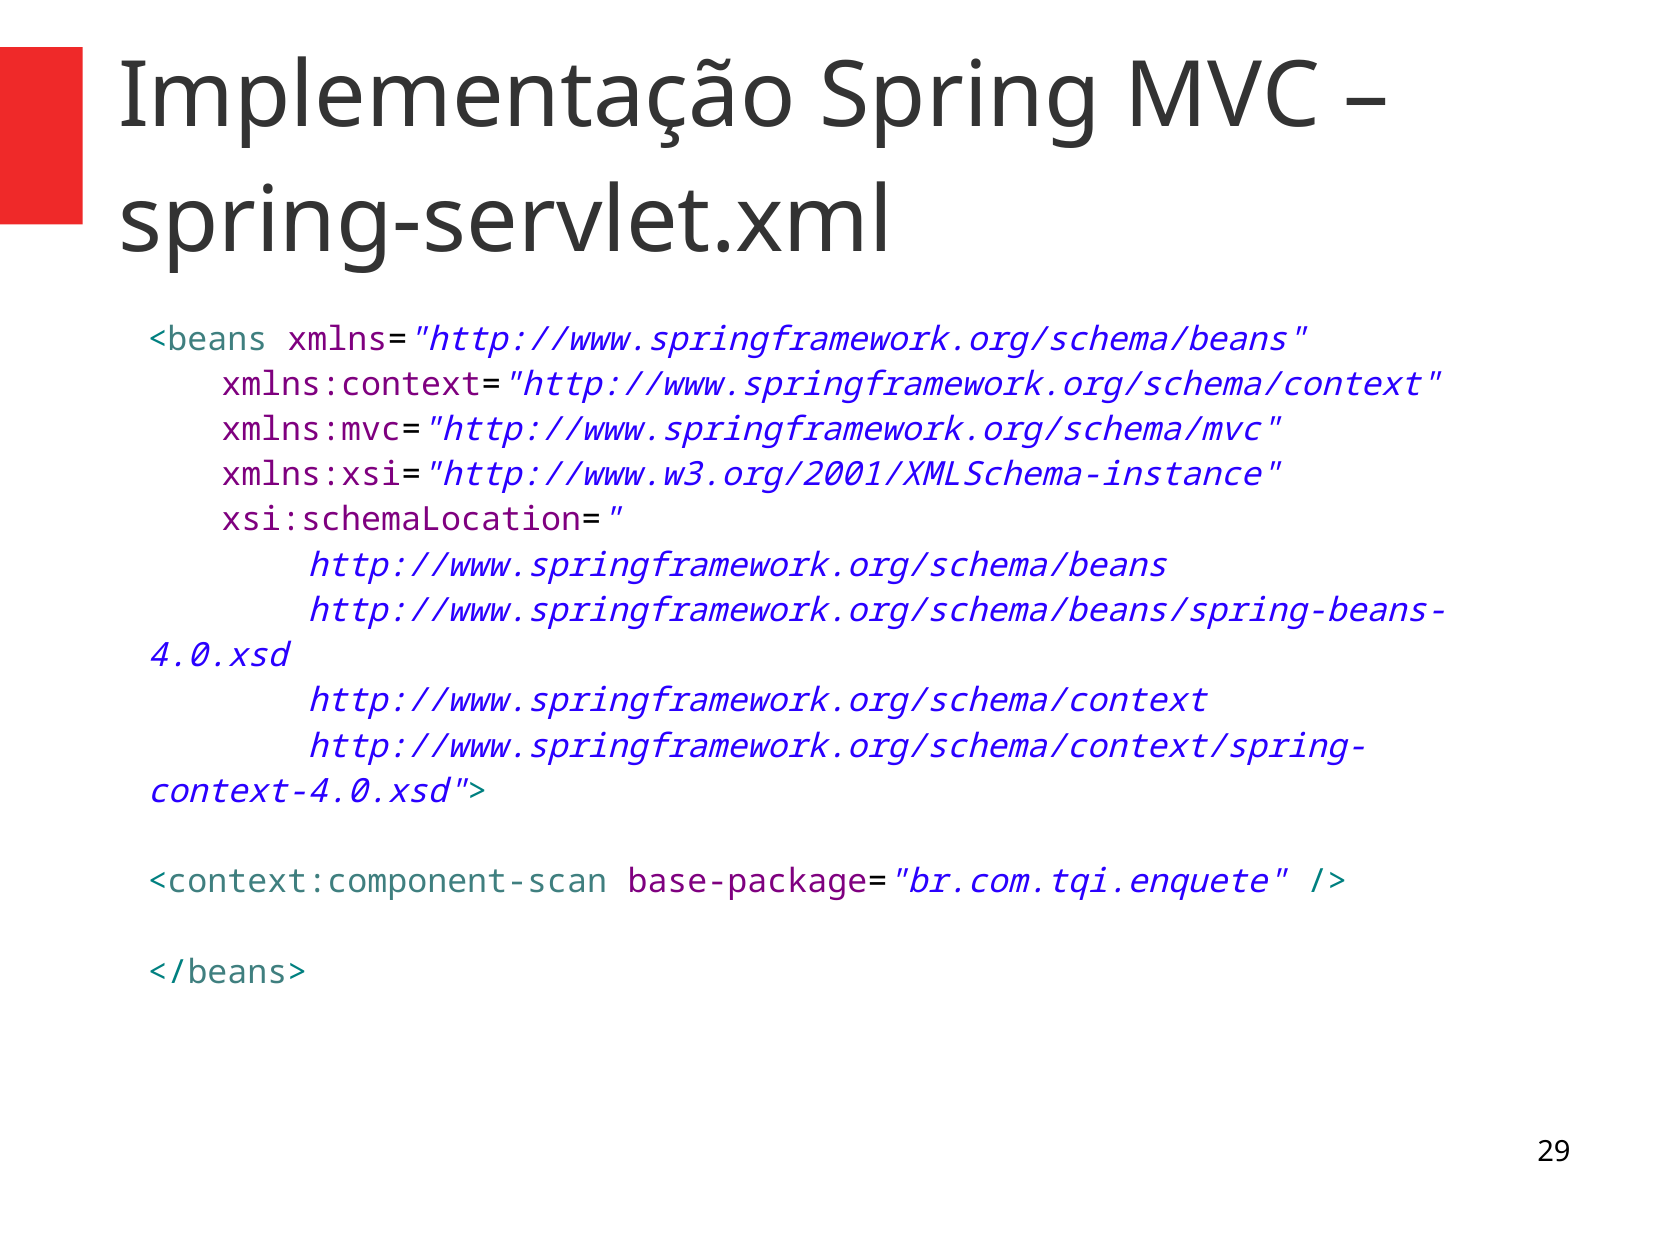

# Implementação Spring MVC – spring-servlet.xml
<beans xmlns="http://www.springframework.org/schema/beans"
	xmlns:context="http://www.springframework.org/schema/context"
	xmlns:mvc="http://www.springframework.org/schema/mvc"
	xmlns:xsi="http://www.w3.org/2001/XMLSchema-instance"
	xsi:schemaLocation="
 http://www.springframework.org/schema/beans
 http://www.springframework.org/schema/beans/spring-beans-4.0.xsd
 http://www.springframework.org/schema/context
 http://www.springframework.org/schema/context/spring-context-4.0.xsd">
<context:component-scan base-package="br.com.tqi.enquete" />
</beans>
29